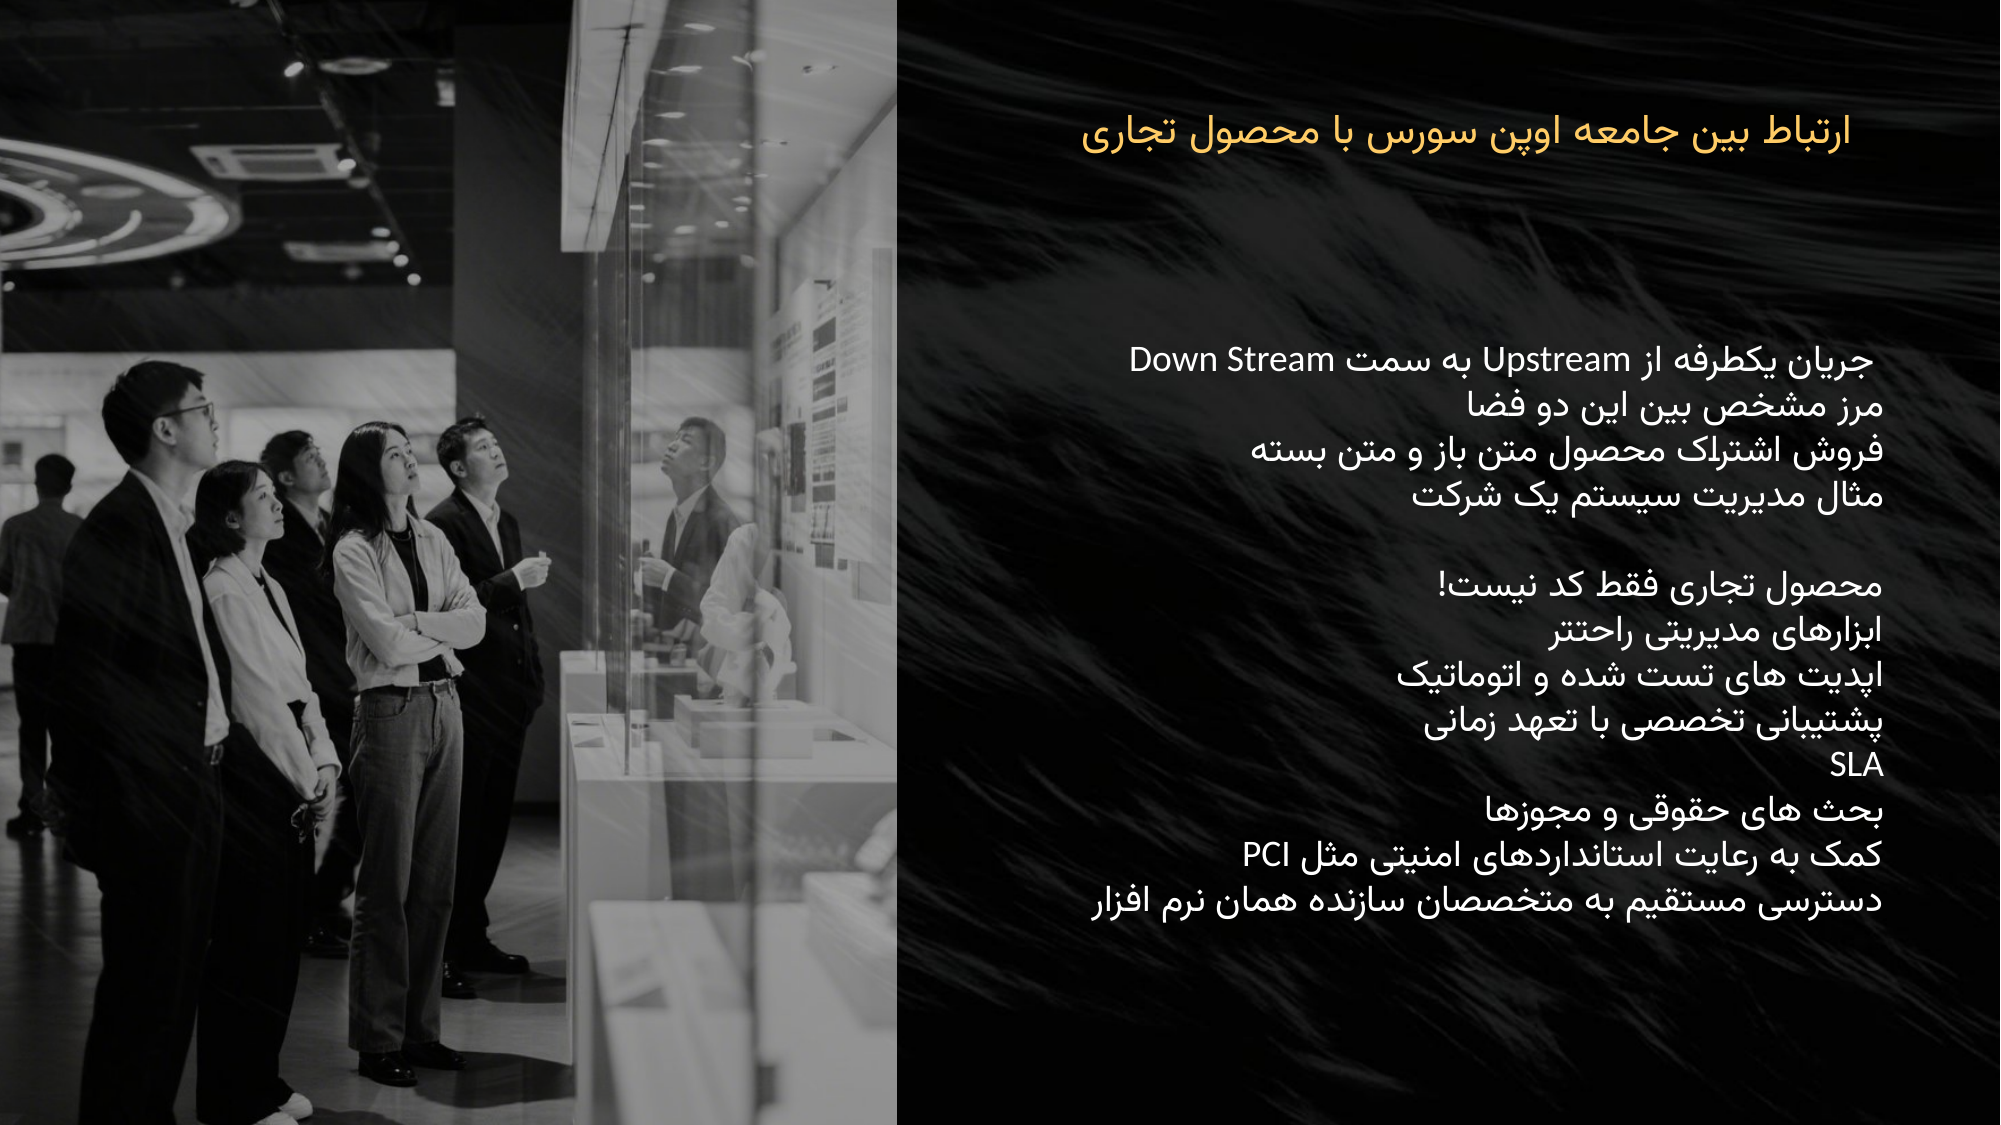

ارتباط بین جامعه اوپن سورس با محصول تجاری
 جریان یکطرفه از Upstream به سمت Down Stream
مرز مشخص بین این دو فضا
فروش اشتراک محصول متن باز و متن بسته
مثال مدیریت سیستم یک شرکت
محصول تجاری فقط کد نیست!
ابزارهای مدیریتی راحتتر
اپدیت های تست شده و اتوماتیک
پشتیبانی تخصصی با تعهد زمانی
SLA
بحث های حقوقی و مجوزها
کمک به رعایت استانداردهای امنیتی مثل PCI
دسترسی مستقیم به متخصصان سازنده همان نرم افزار